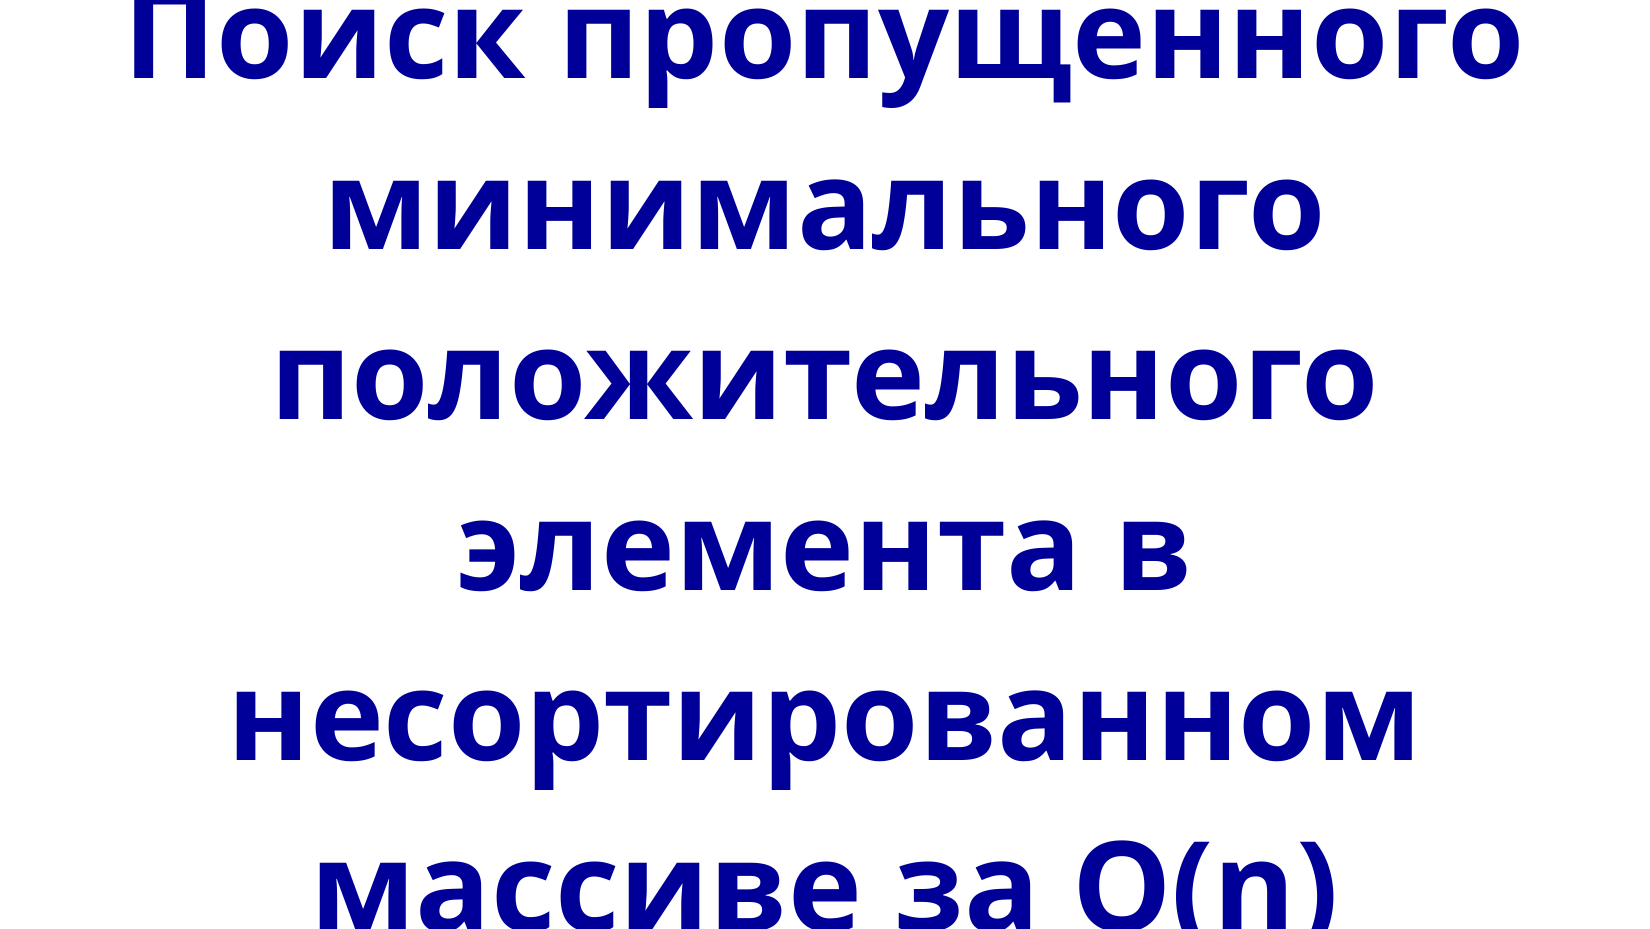

# Поиск пропущенного минимального положительного элемента в несортированном массиве за O(n)